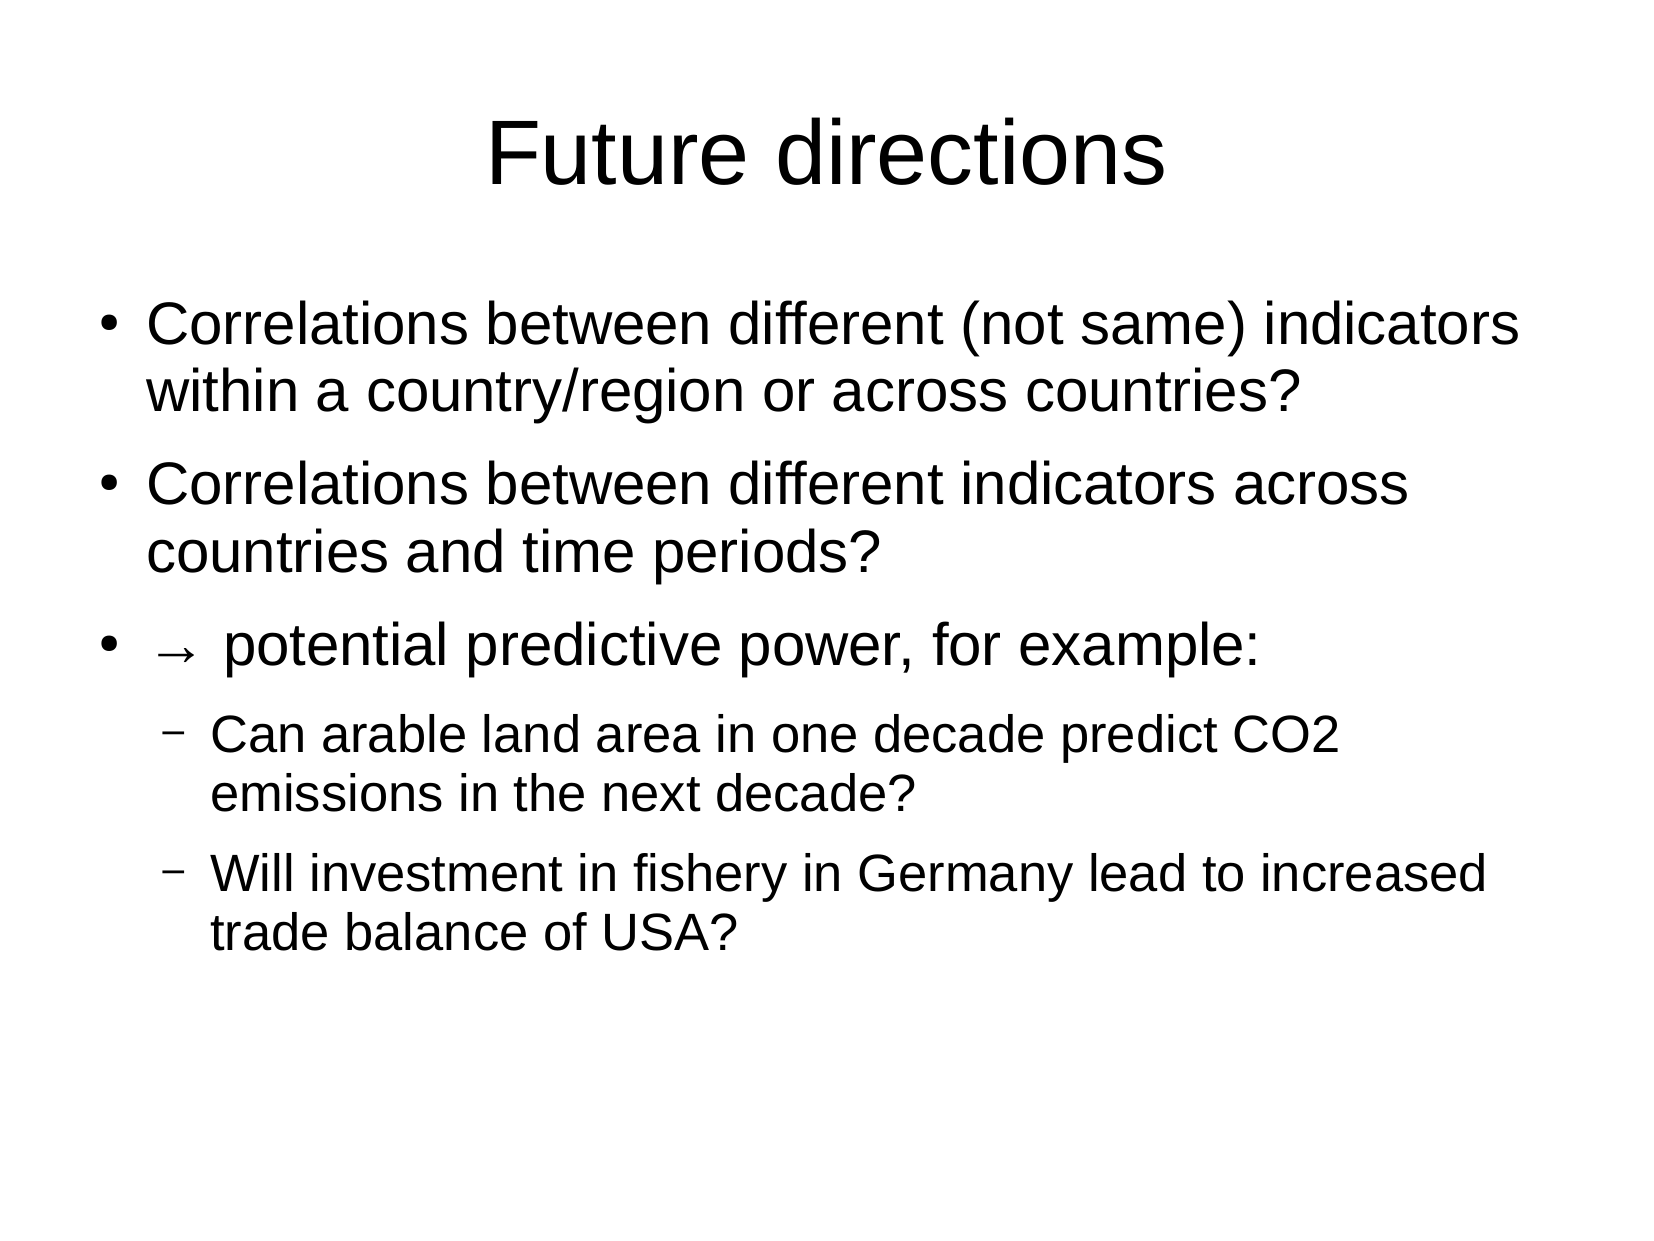

# Future directions
Correlations between different (not same) indicators within a country/region or across countries?
Correlations between different indicators across countries and time periods?
→ potential predictive power, for example:
Can arable land area in one decade predict CO2 emissions in the next decade?
Will investment in fishery in Germany lead to increased trade balance of USA?